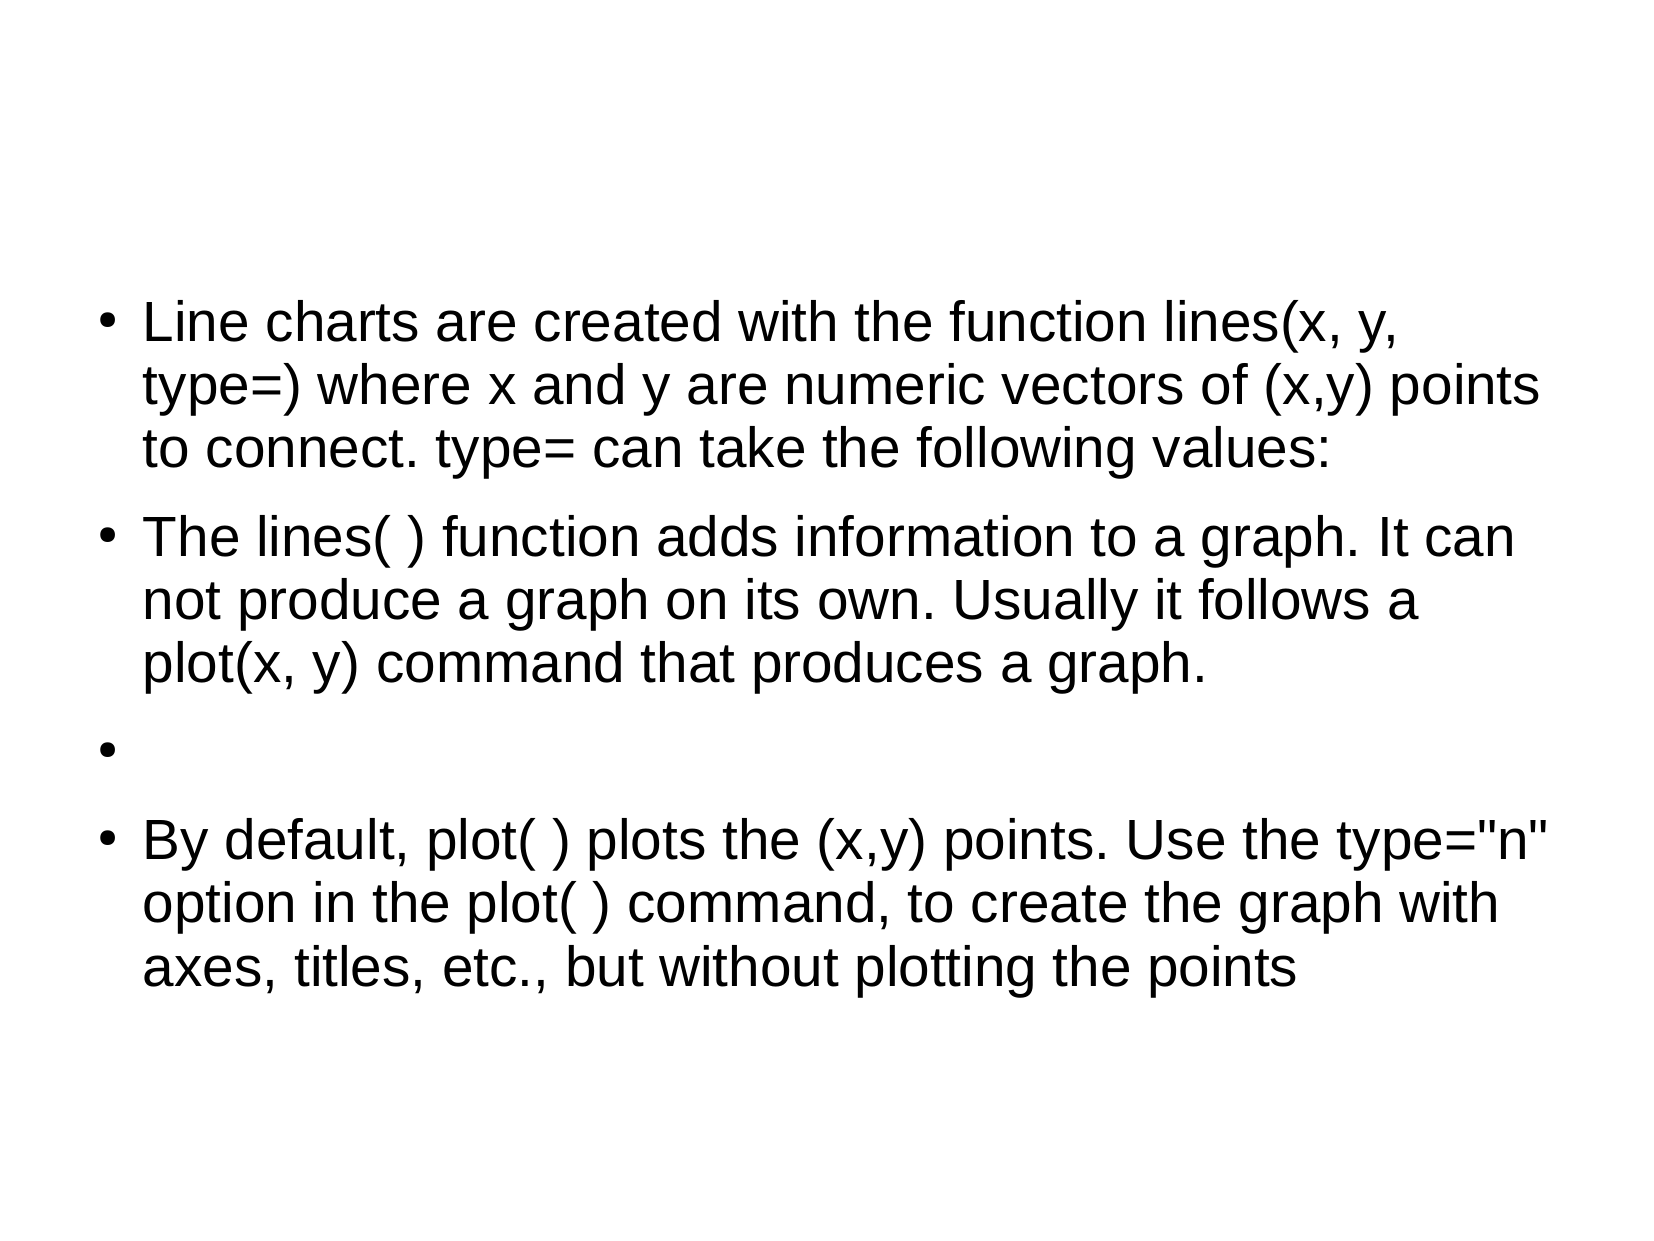

#
Line charts are created with the function lines(x, y, type=) where x and y are numeric vectors of (x,y) points to connect. type= can take the following values:
The lines( ) function adds information to a graph. It can not produce a graph on its own. Usually it follows a plot(x, y) command that produces a graph.
By default, plot( ) plots the (x,y) points. Use the type="n" option in the plot( ) command, to create the graph with axes, titles, etc., but without plotting the points